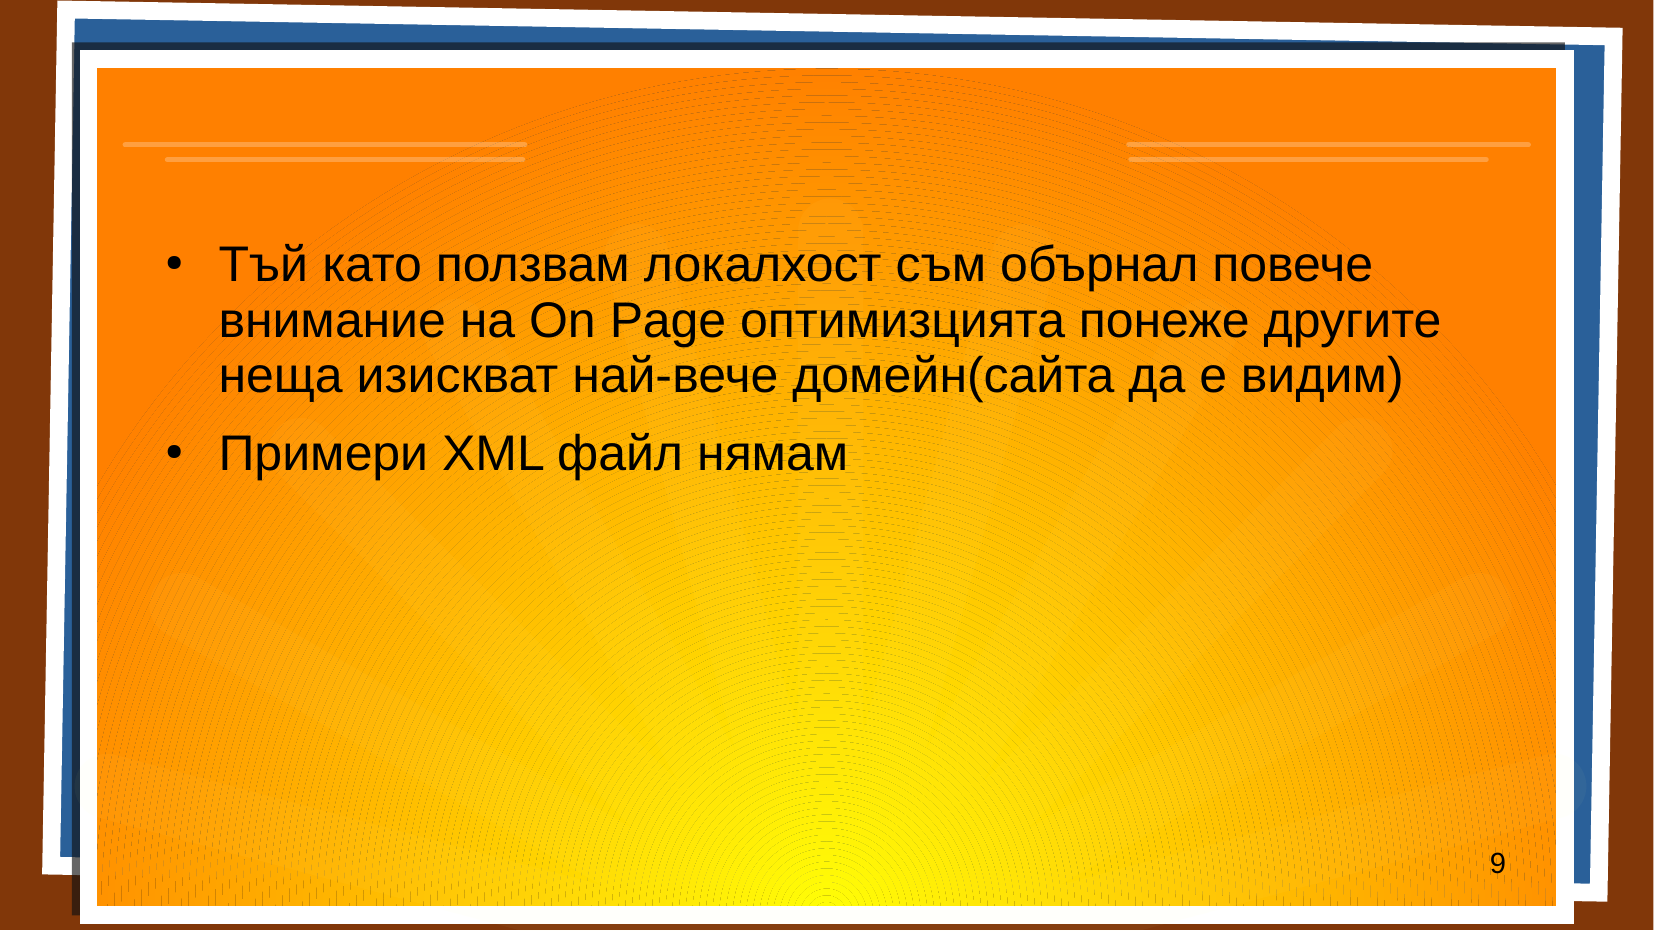

#
Тъй като ползвам локалхост съм обърнал повече внимание на On Page оптимизцията понеже другите неща изискват най-вече домейн(сайта да е видим)
Примери XML файл нямам
9